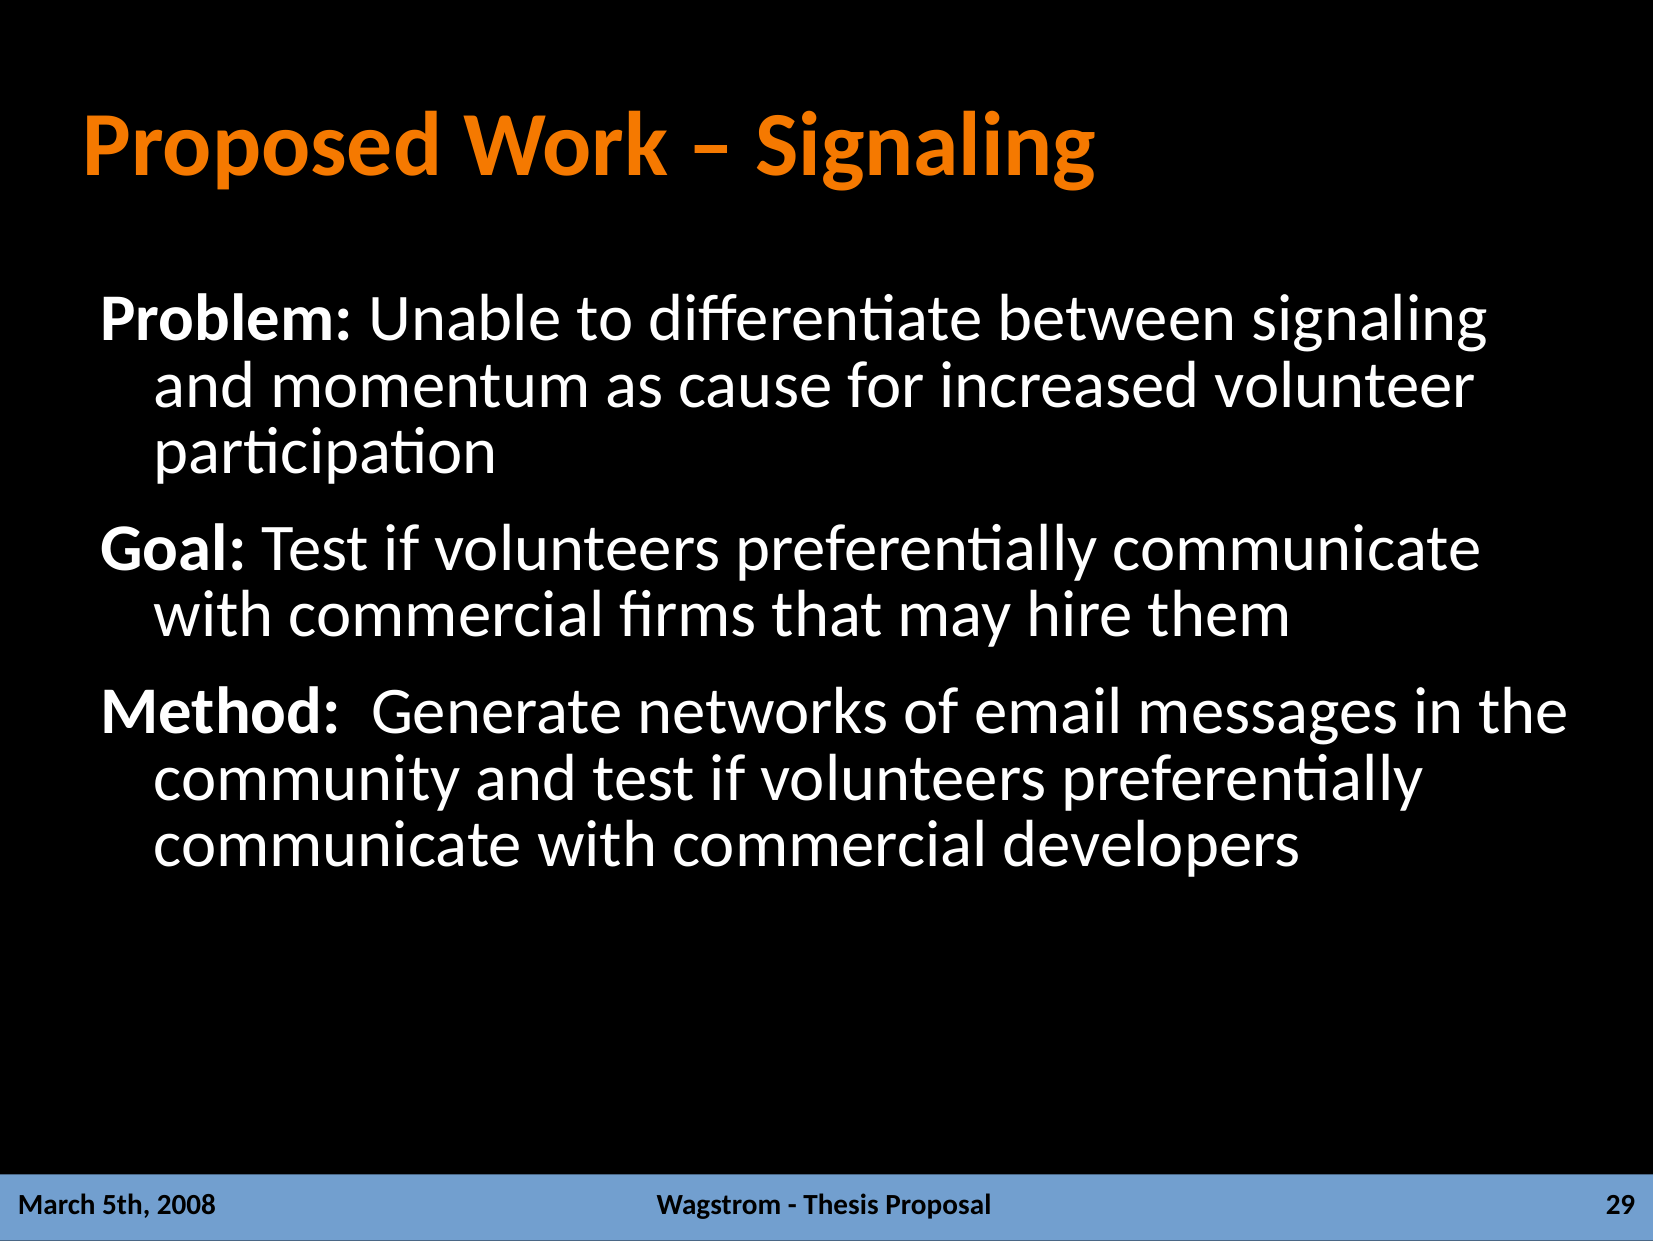

# Proposed Work – Signaling
Problem: Unable to differentiate between signaling and momentum as cause for increased volunteer participation
Goal: Test if volunteers preferentially communicate with commercial firms that may hire them
Method: Generate networks of email messages in the community and test if volunteers preferentially communicate with commercial developers
March 5th, 2008
Wagstrom - Thesis Proposal
29